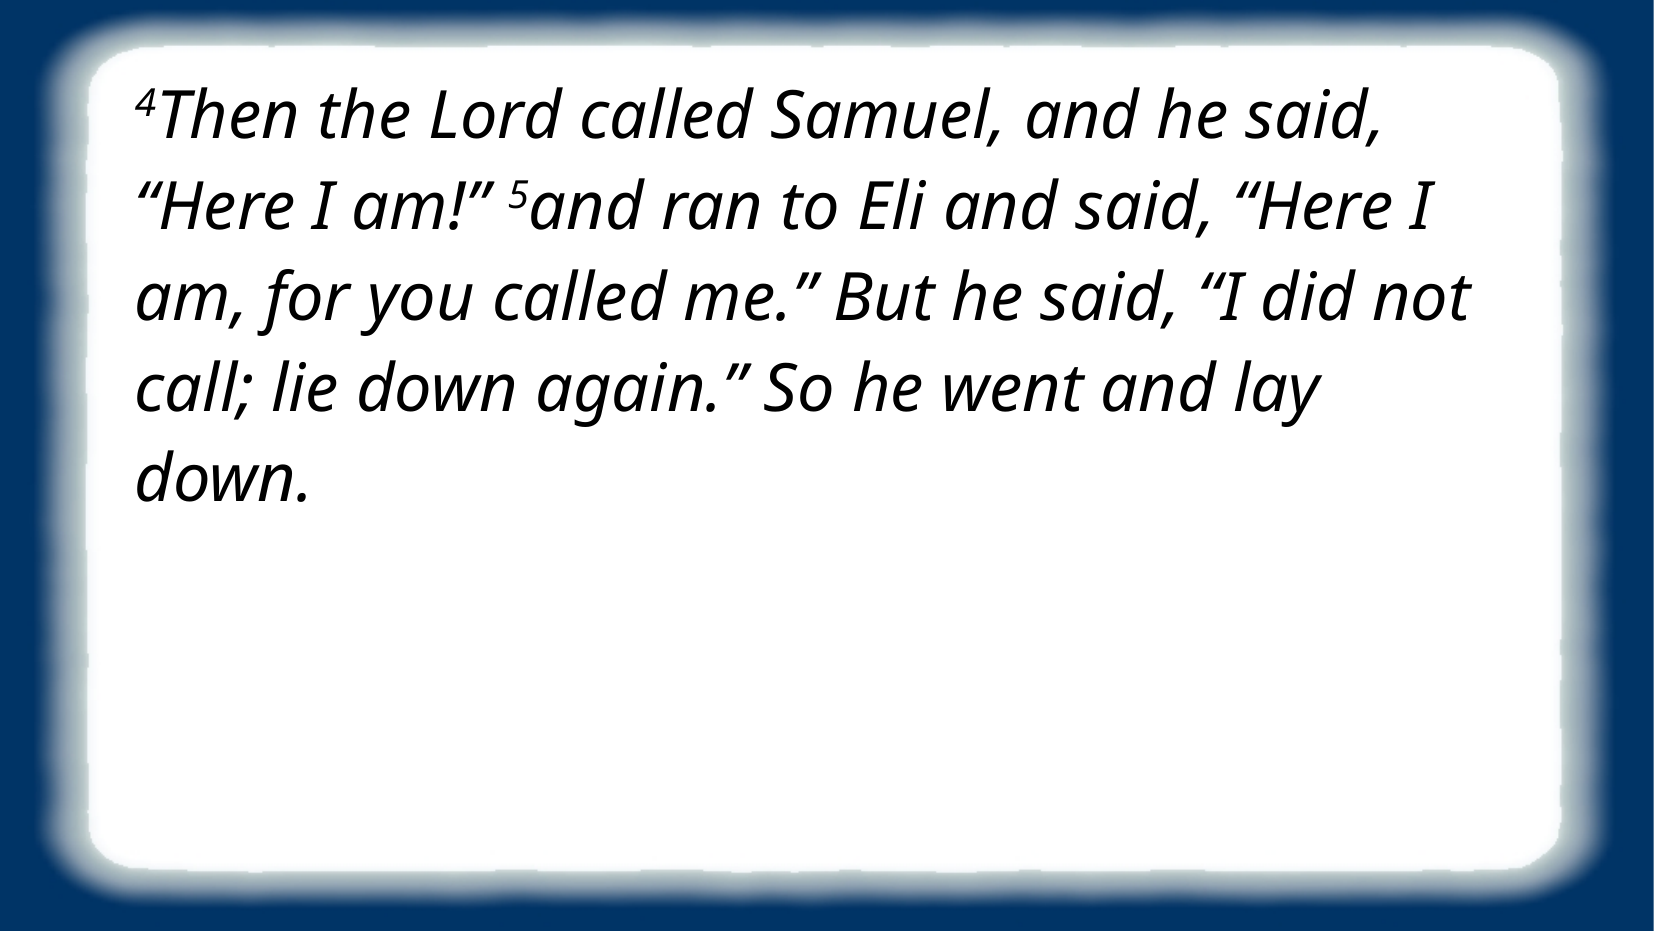

4Then the Lord called Samuel, and he said, “Here I am!” 5and ran to Eli and said, “Here I am, for you called me.” But he said, “I did not call; lie down again.” So he went and lay down.